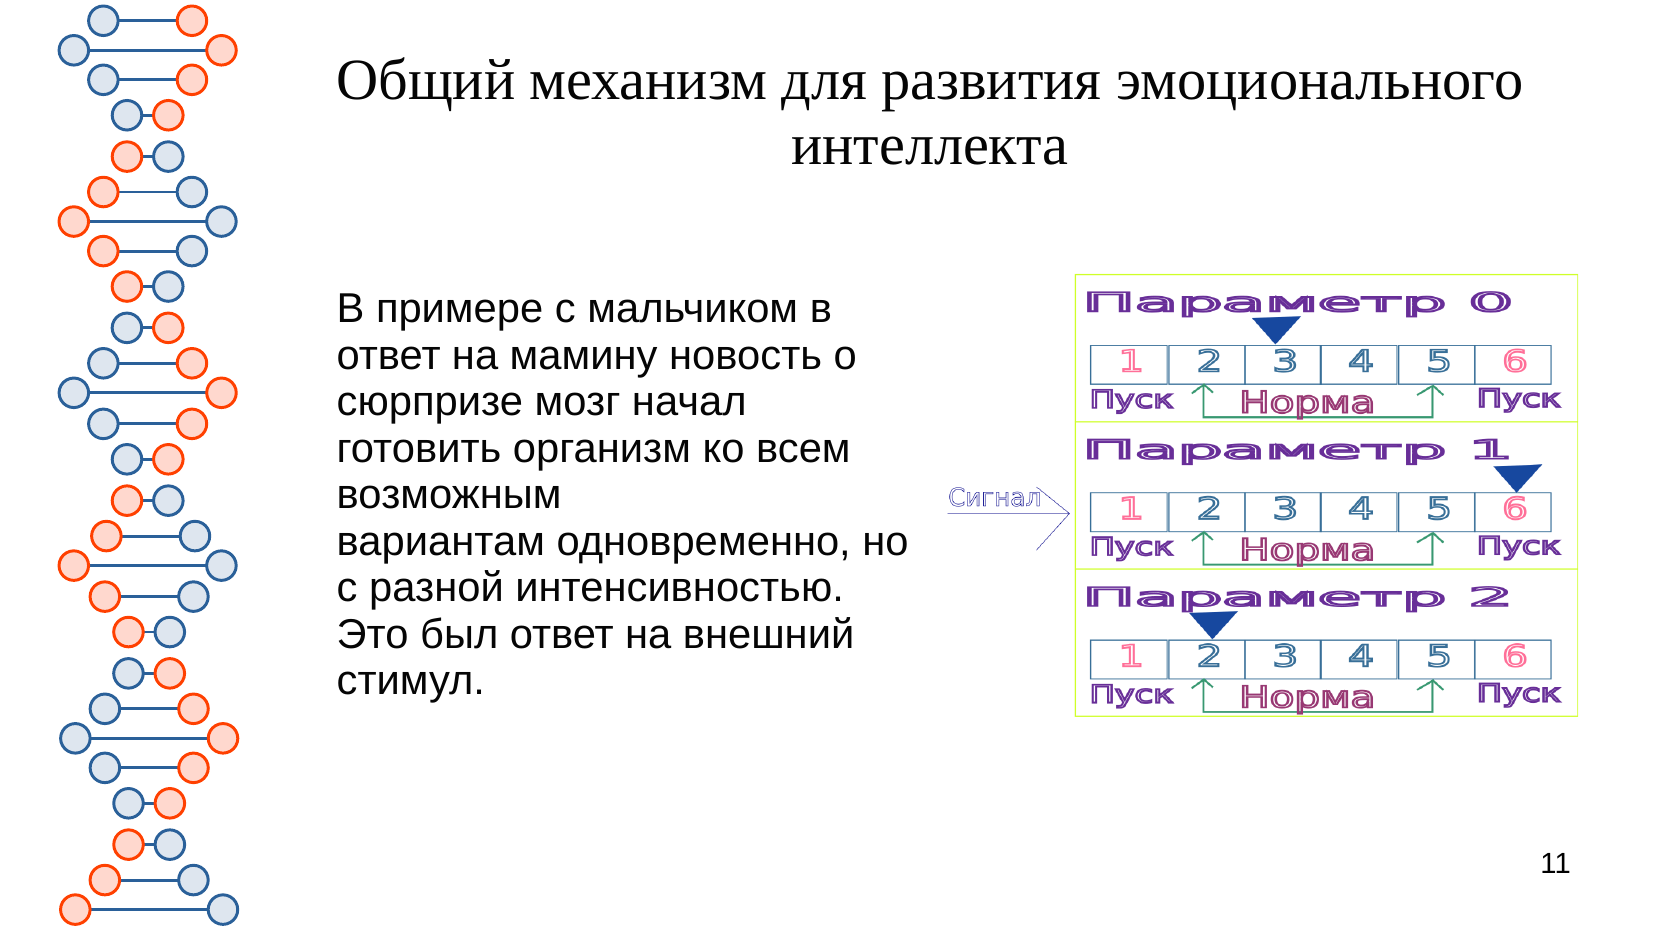

# Общий механизм для развития эмоционального интеллекта
В примере с мальчиком в ответ на мамину новость о сюрпризе мозг начал готовить организм ко всем возможным вариантам одновременно, но с разной интенсивностью. Это был ответ на внешний стимул.
11